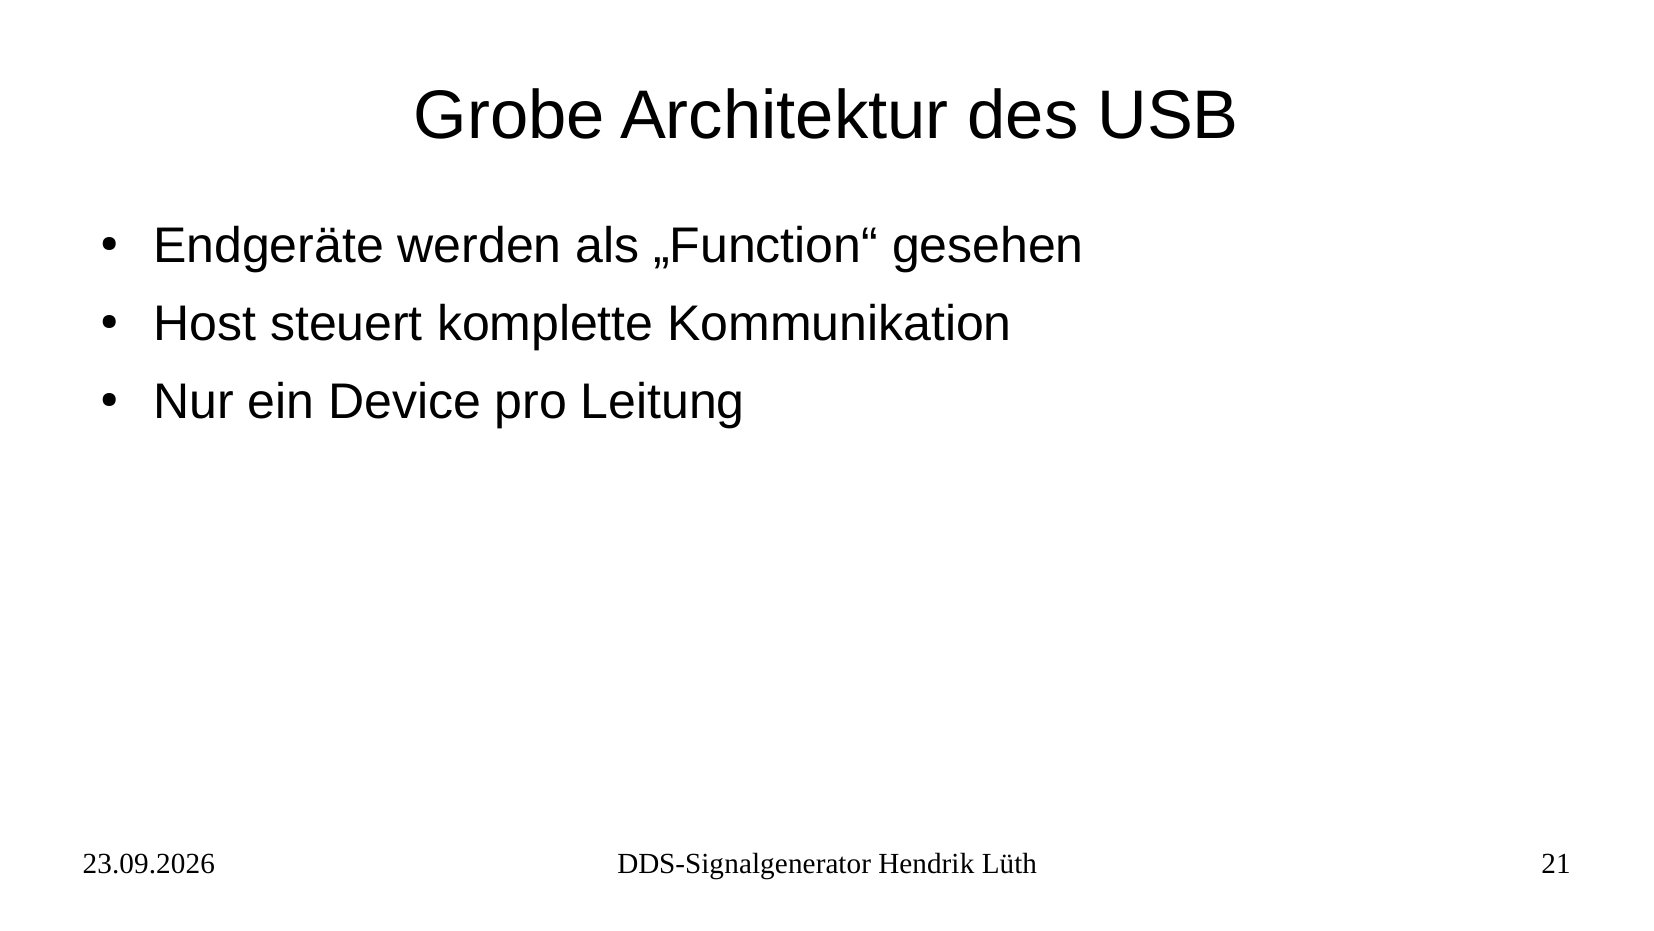

# Grobe Architektur des USB
Endgeräte werden als „Function“ gesehen
Host steuert komplette Kommunikation
Nur ein Device pro Leitung
DDS-Signalgenerator Hendrik Lüth
21